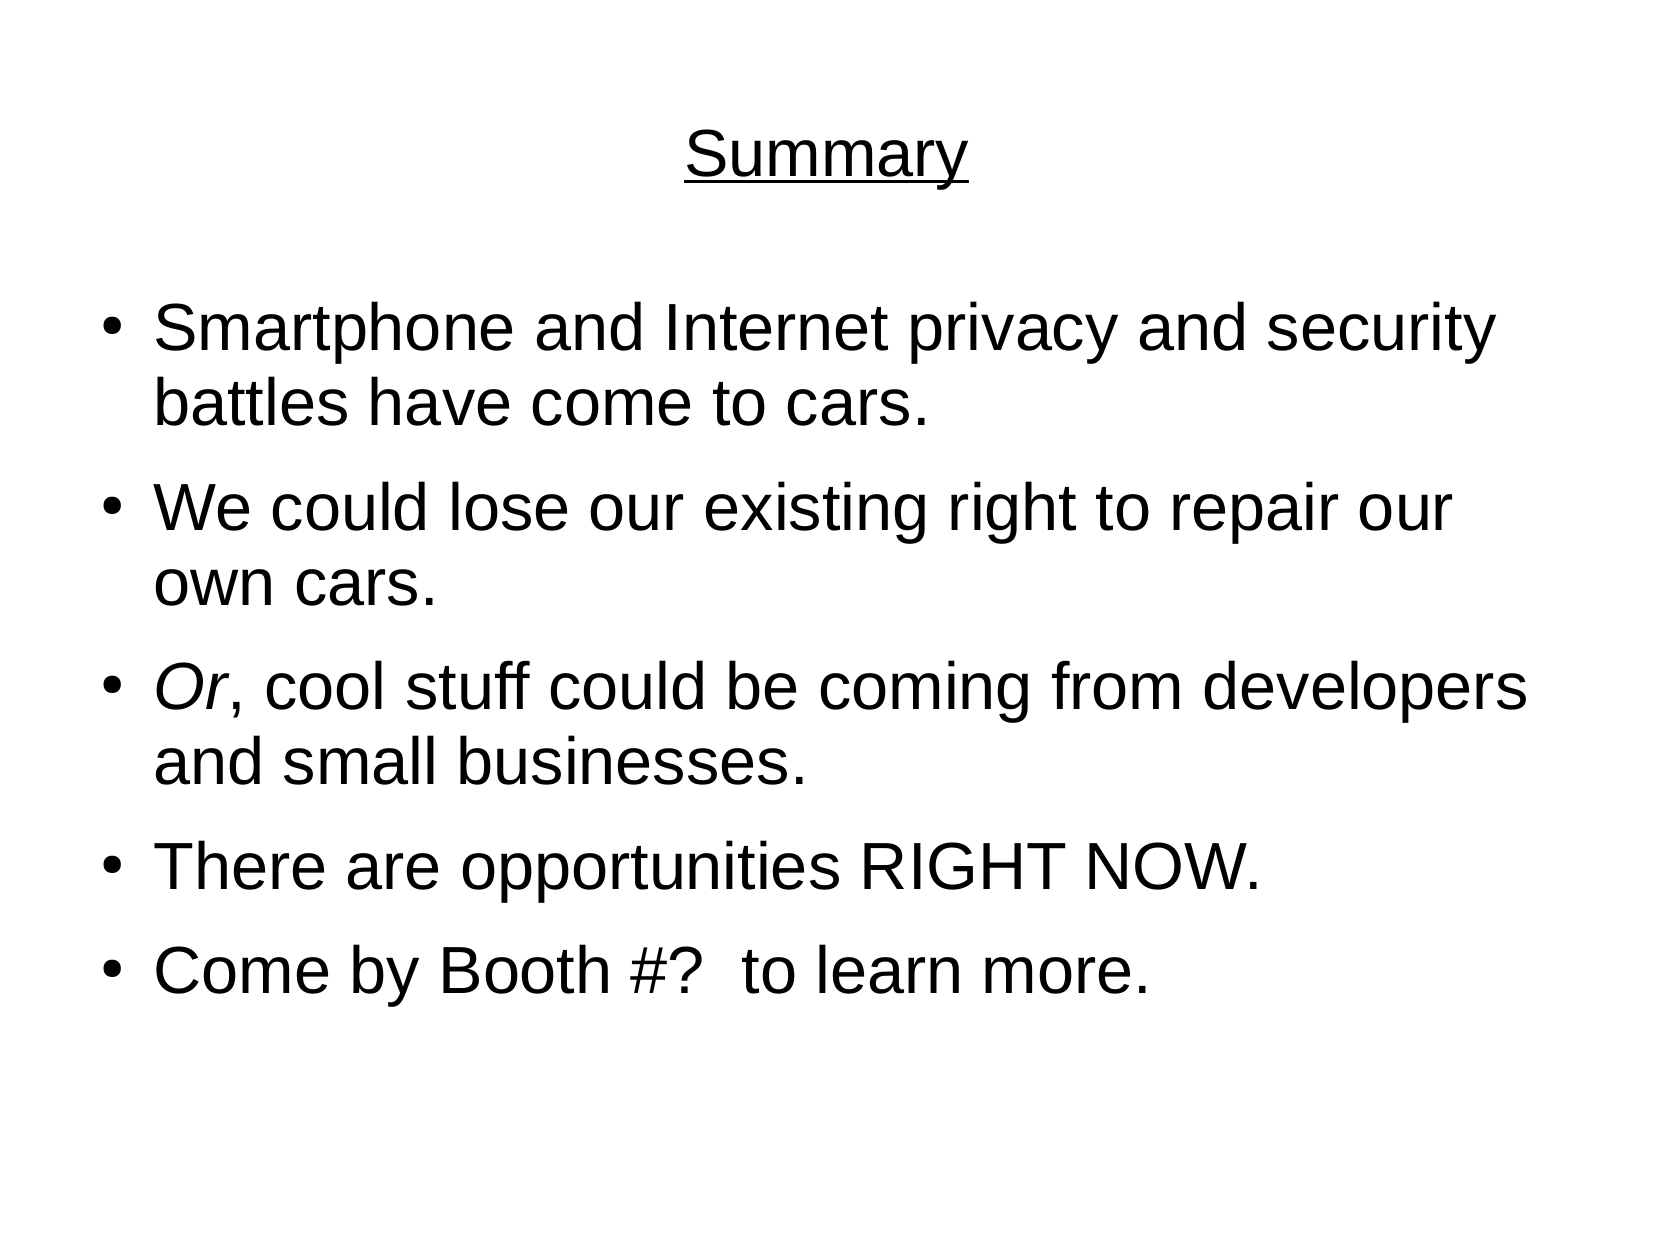

# Summary
Smartphone and Internet privacy and security battles have come to cars.
We could lose our existing right to repair our own cars.
Or, cool stuff could be coming from developers and small businesses.
There are opportunities RIGHT NOW.
Come by Booth #? to learn more.